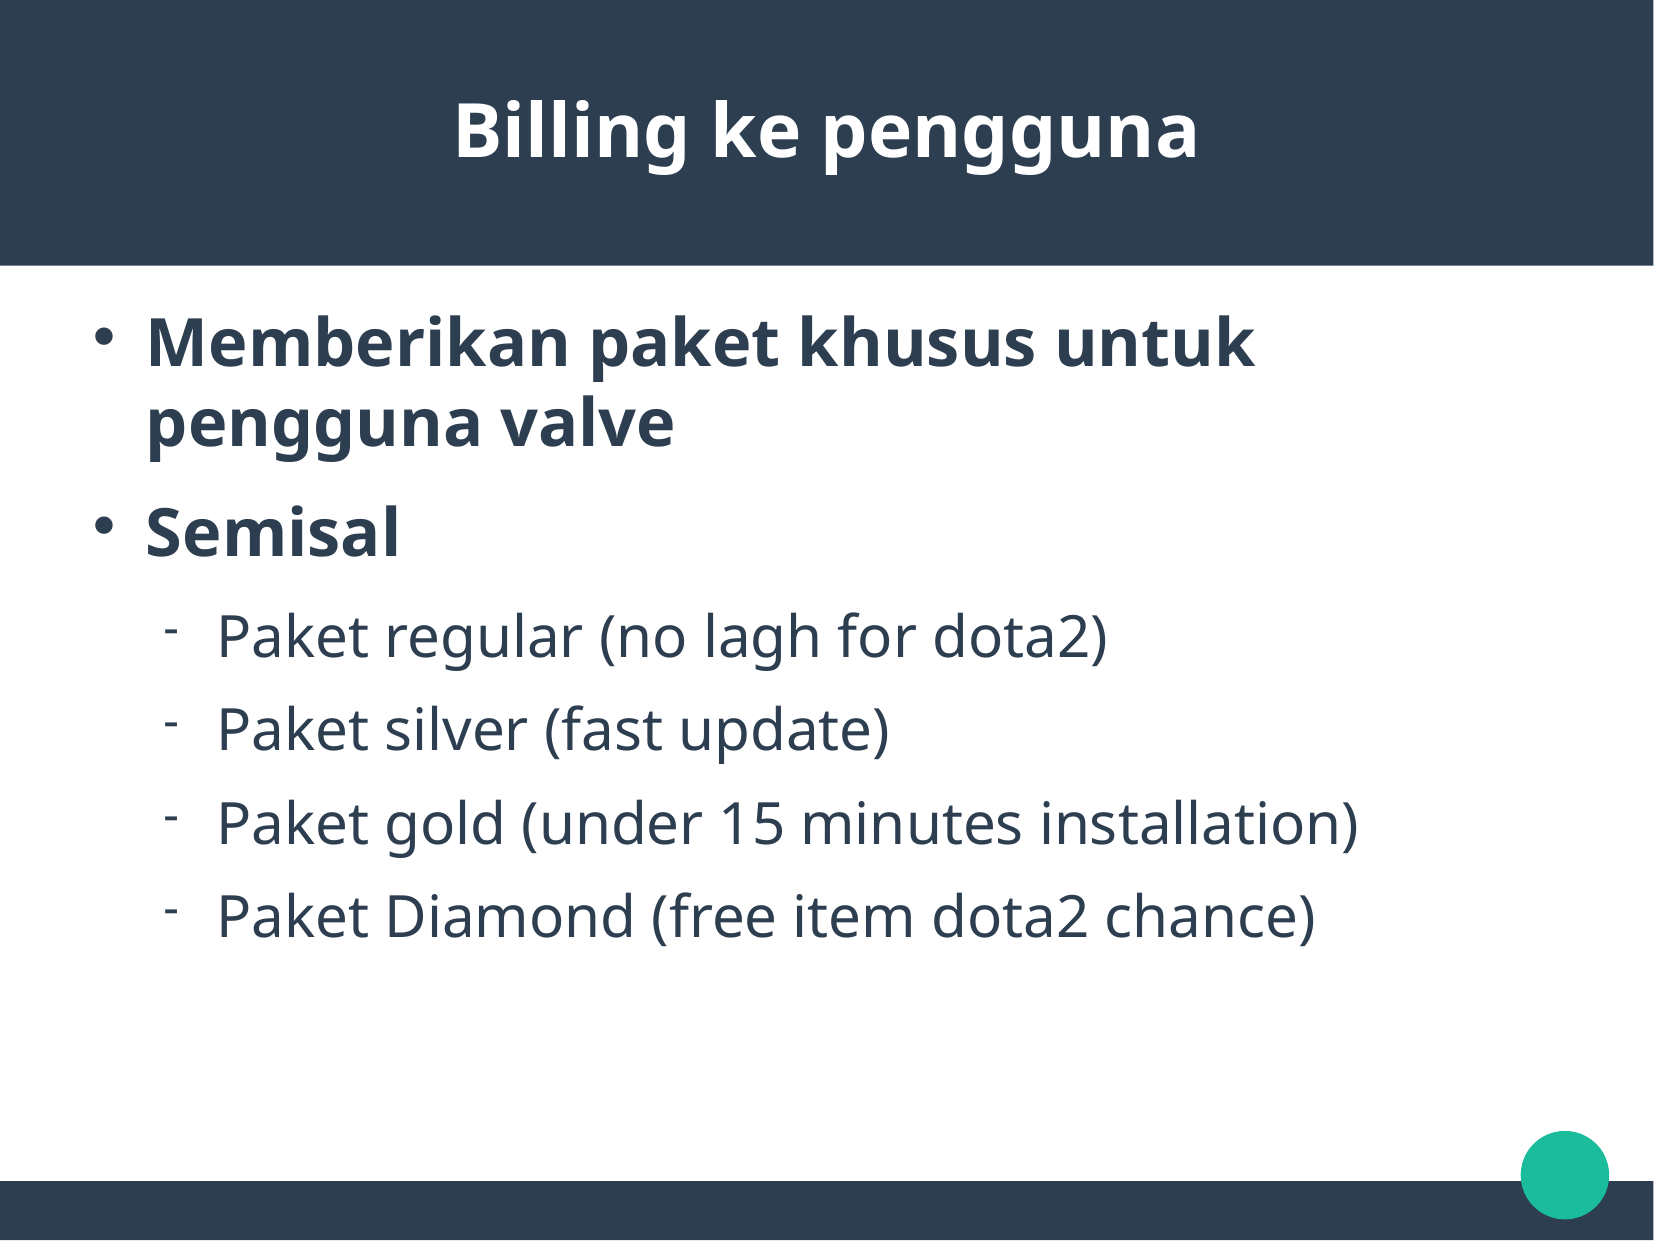

Billing ke pengguna
Memberikan paket khusus untuk pengguna valve
Semisal
Paket regular (no lagh for dota2)
Paket silver (fast update)
Paket gold (under 15 minutes installation)
Paket Diamond (free item dota2 chance)